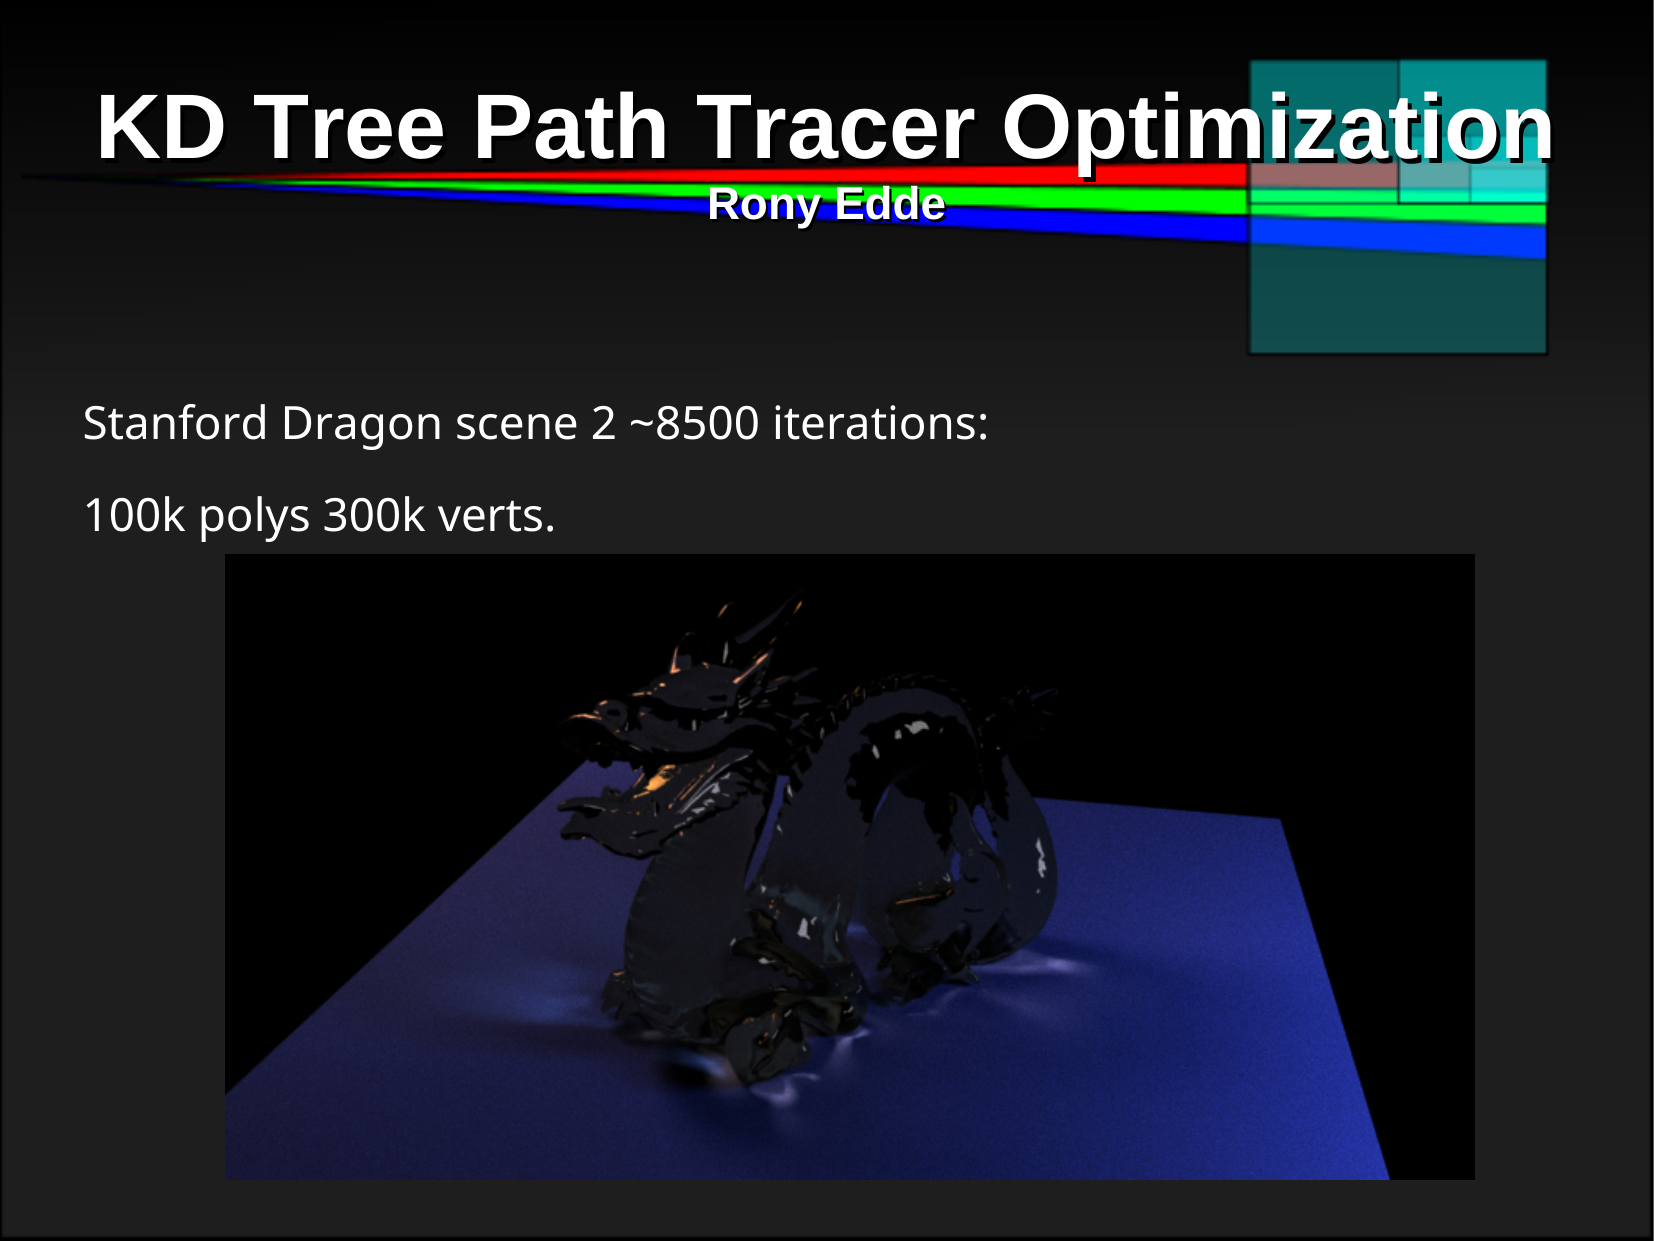

# KD Tree Path Tracer Optimization Rony Edde
Stanford Dragon scene 2 ~8500 iterations:
100k polys 300k verts.